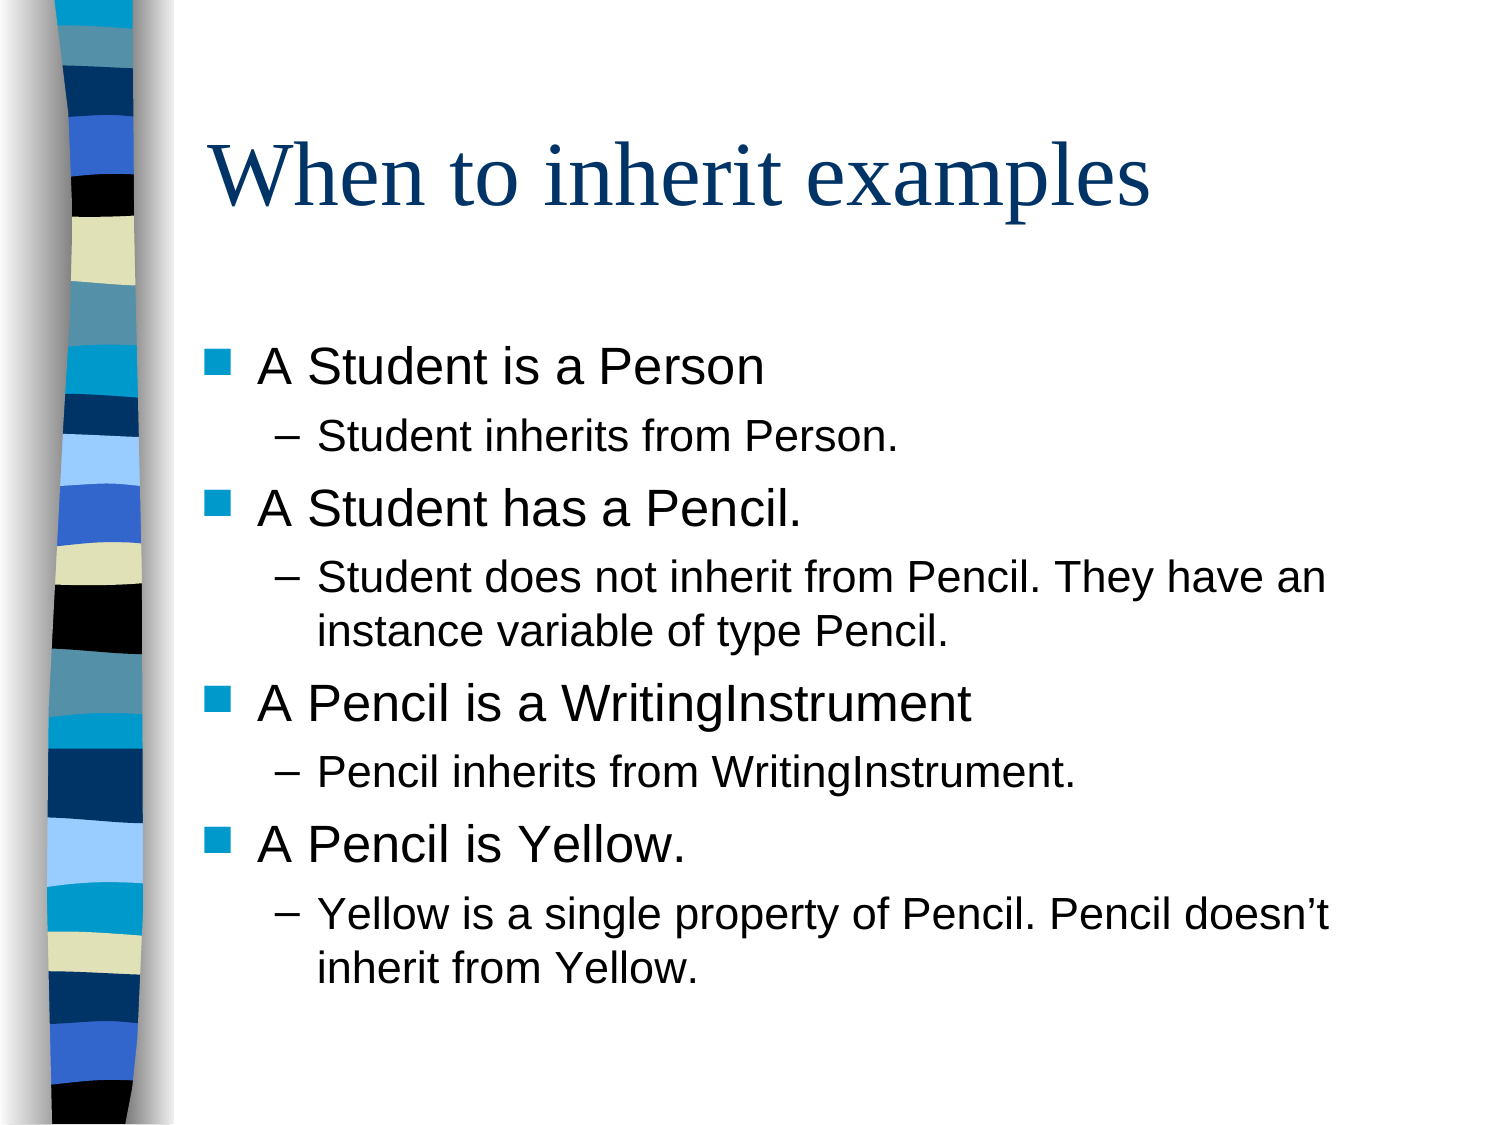

# When to inherit examples
A Student is a Person
Student inherits from Person.
A Student has a Pencil.
Student does not inherit from Pencil. They have an instance variable of type Pencil.
A Pencil is a WritingInstrument
Pencil inherits from WritingInstrument.
A Pencil is Yellow.
Yellow is a single property of Pencil. Pencil doesn’t inherit from Yellow.